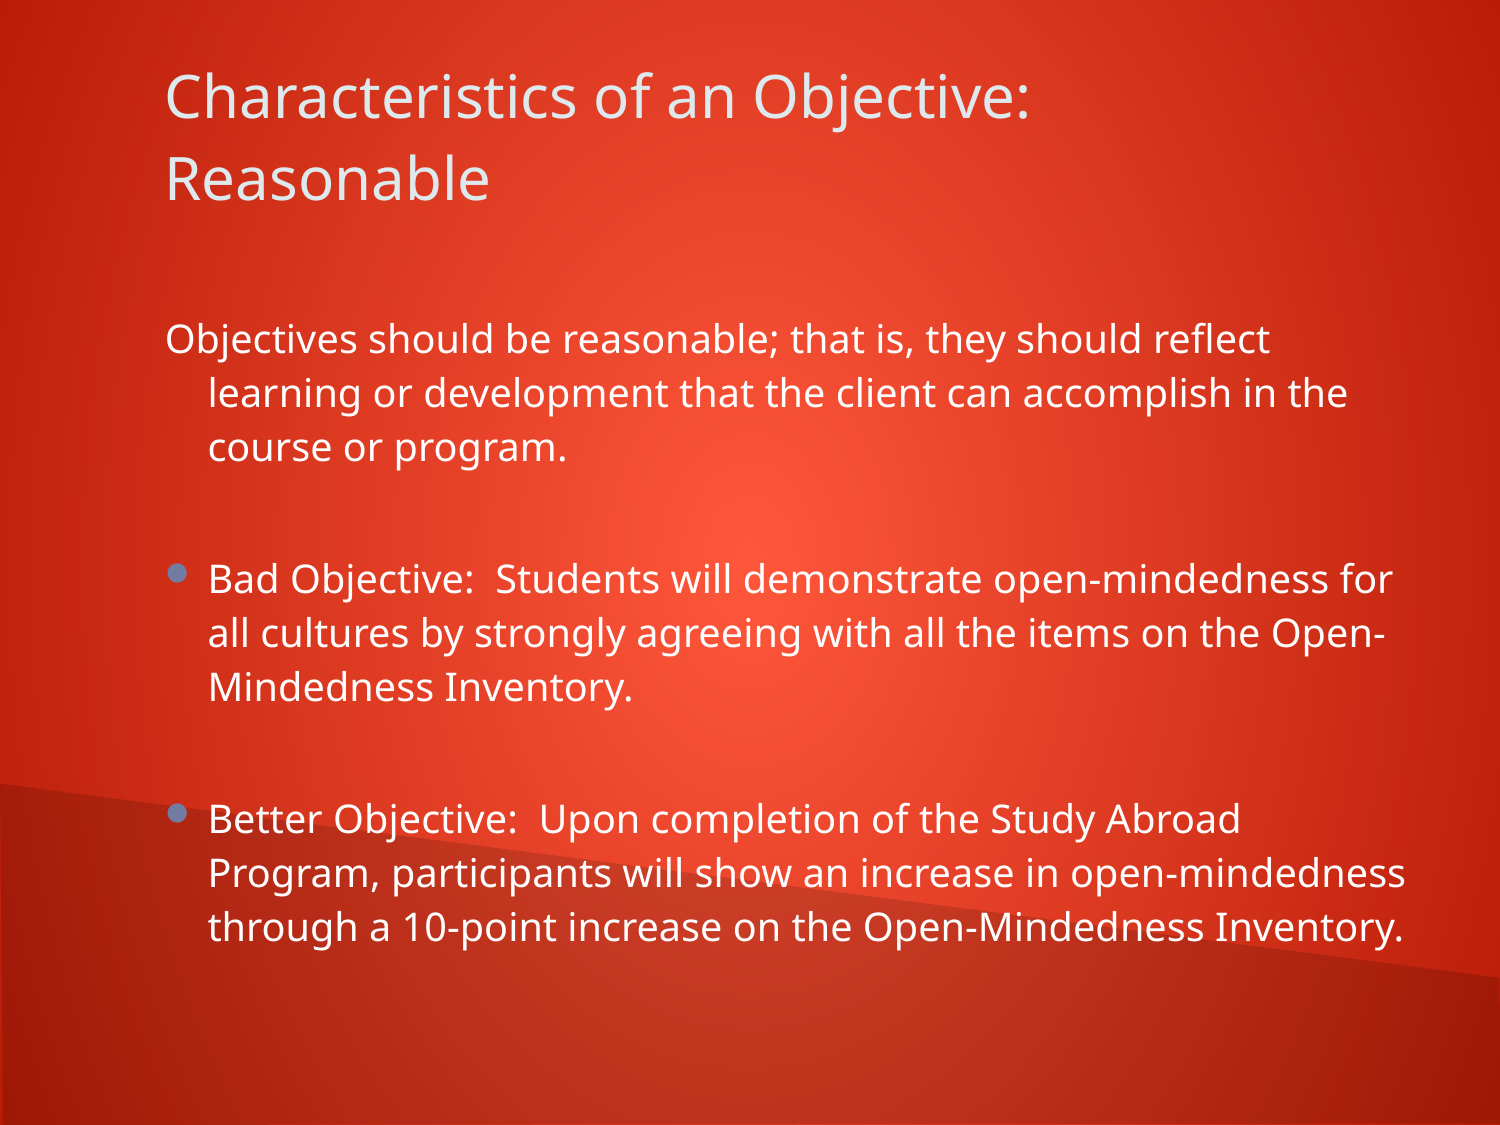

# Characteristics of an Objective: Reasonable
Objectives should be reasonable; that is, they should reflect learning or development that the client can accomplish in the course or program.
Bad Objective: Students will demonstrate open-mindedness for all cultures by strongly agreeing with all the items on the Open-Mindedness Inventory.
Better Objective: Upon completion of the Study Abroad Program, participants will show an increase in open-mindedness through a 10-point increase on the Open-Mindedness Inventory.